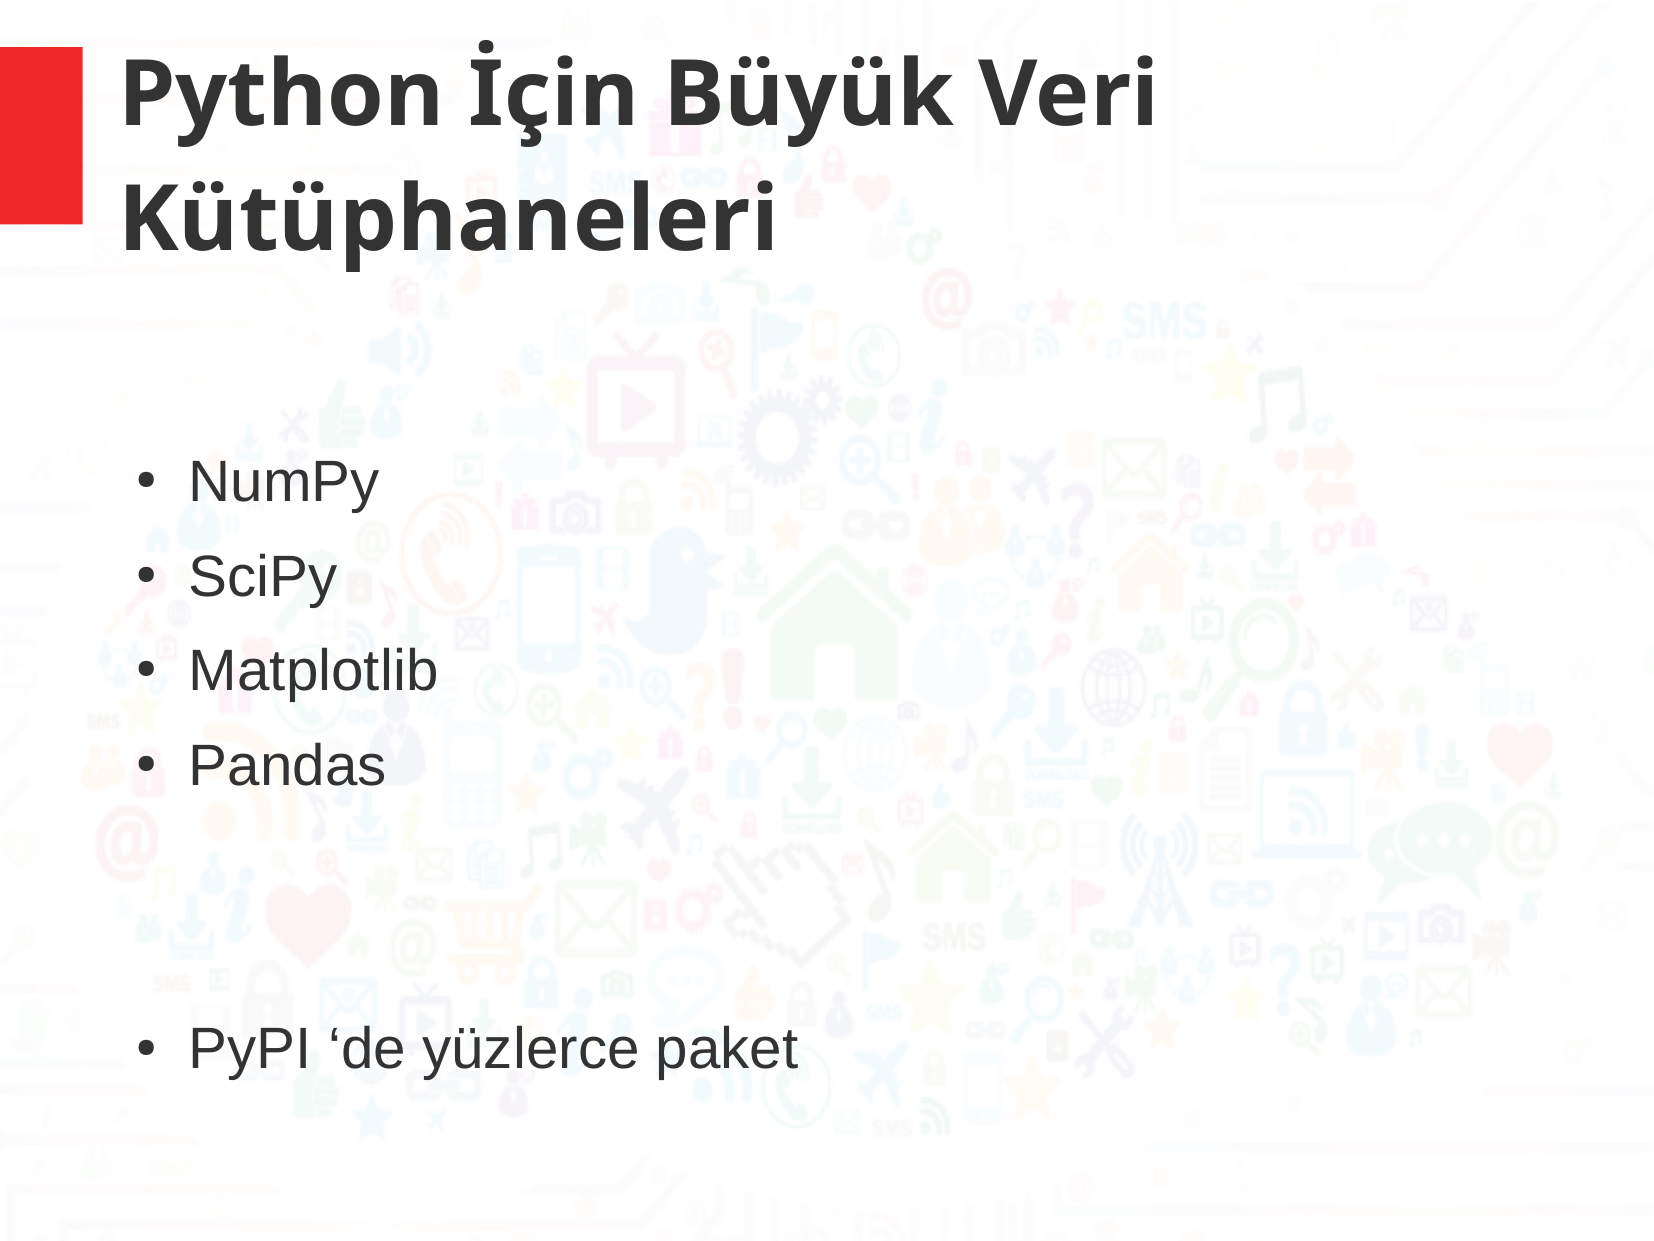

# Python İçin Büyük Veri Kütüphaneleri
NumPy
SciPy
Matplotlib
Pandas
PyPI ‘de yüzlerce paket